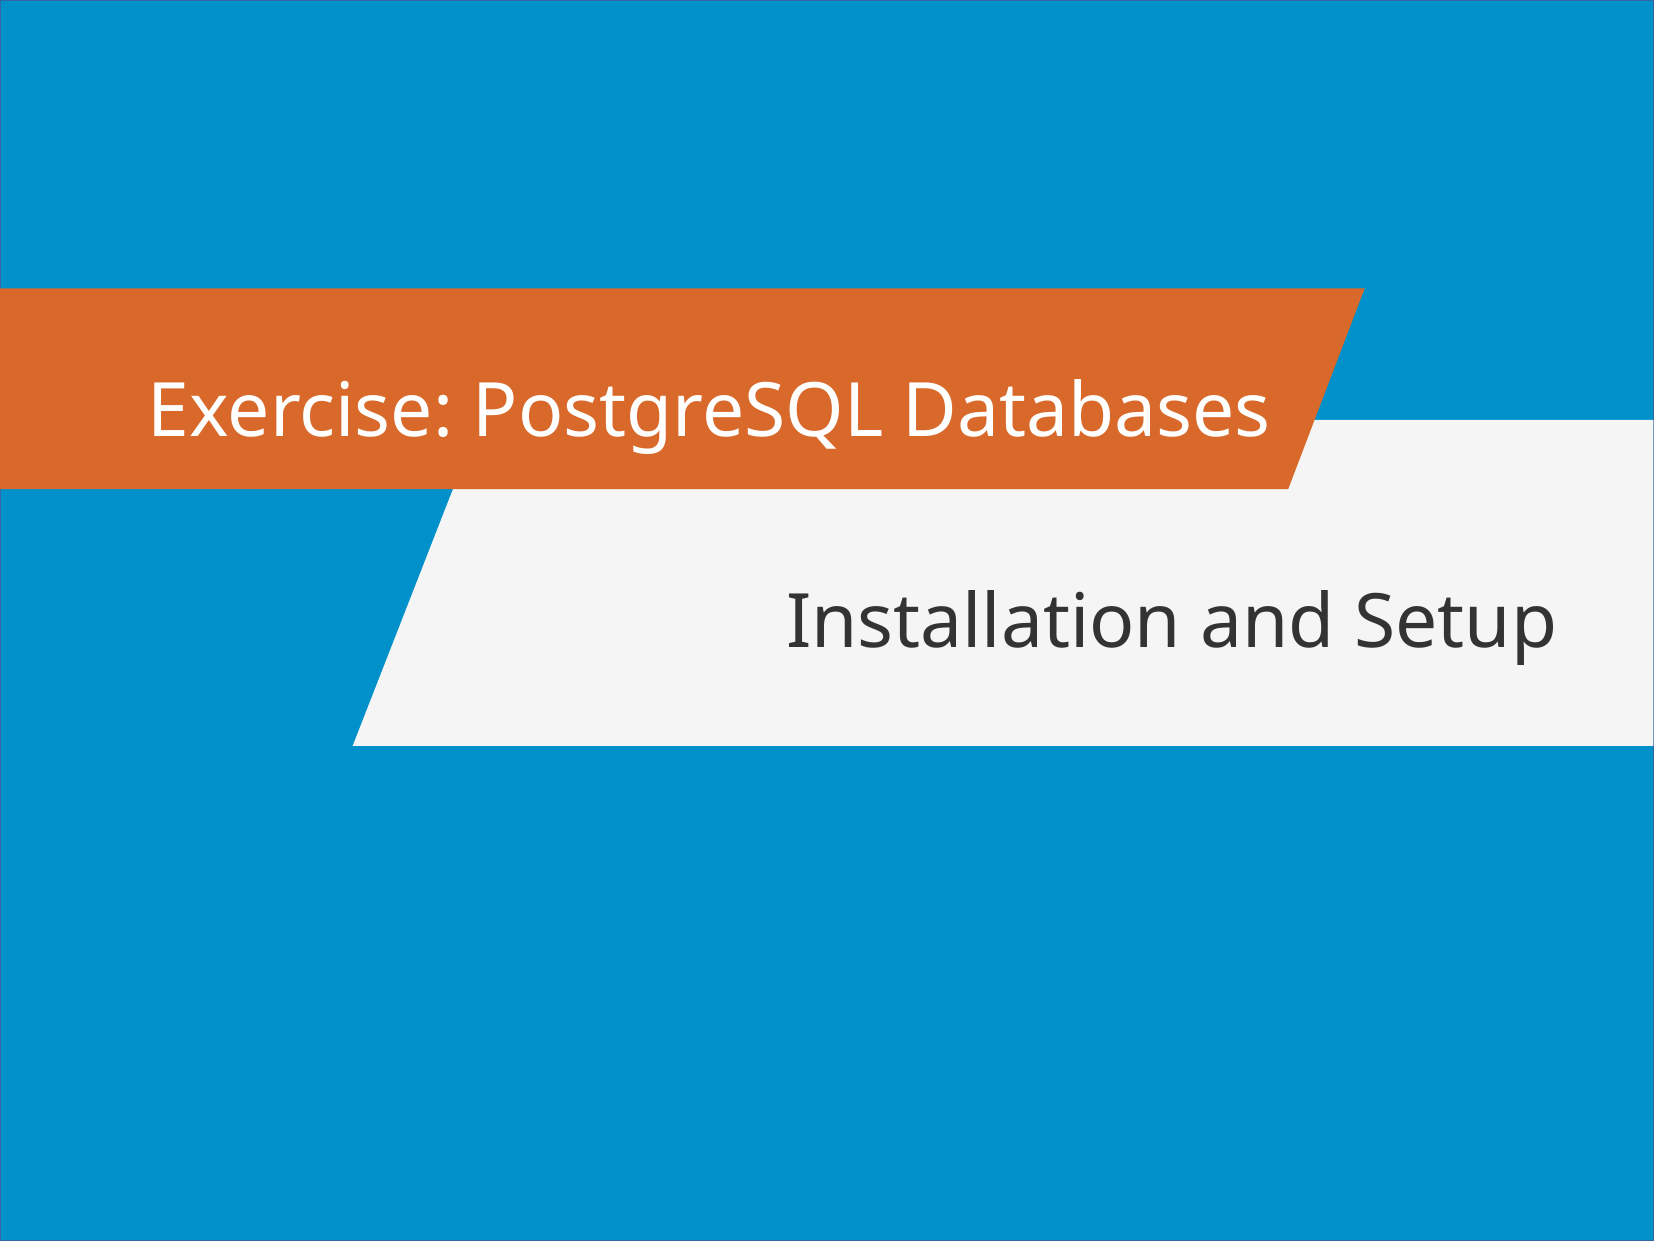

Exercise: PostgreSQL Databases
Installation and Setup
12